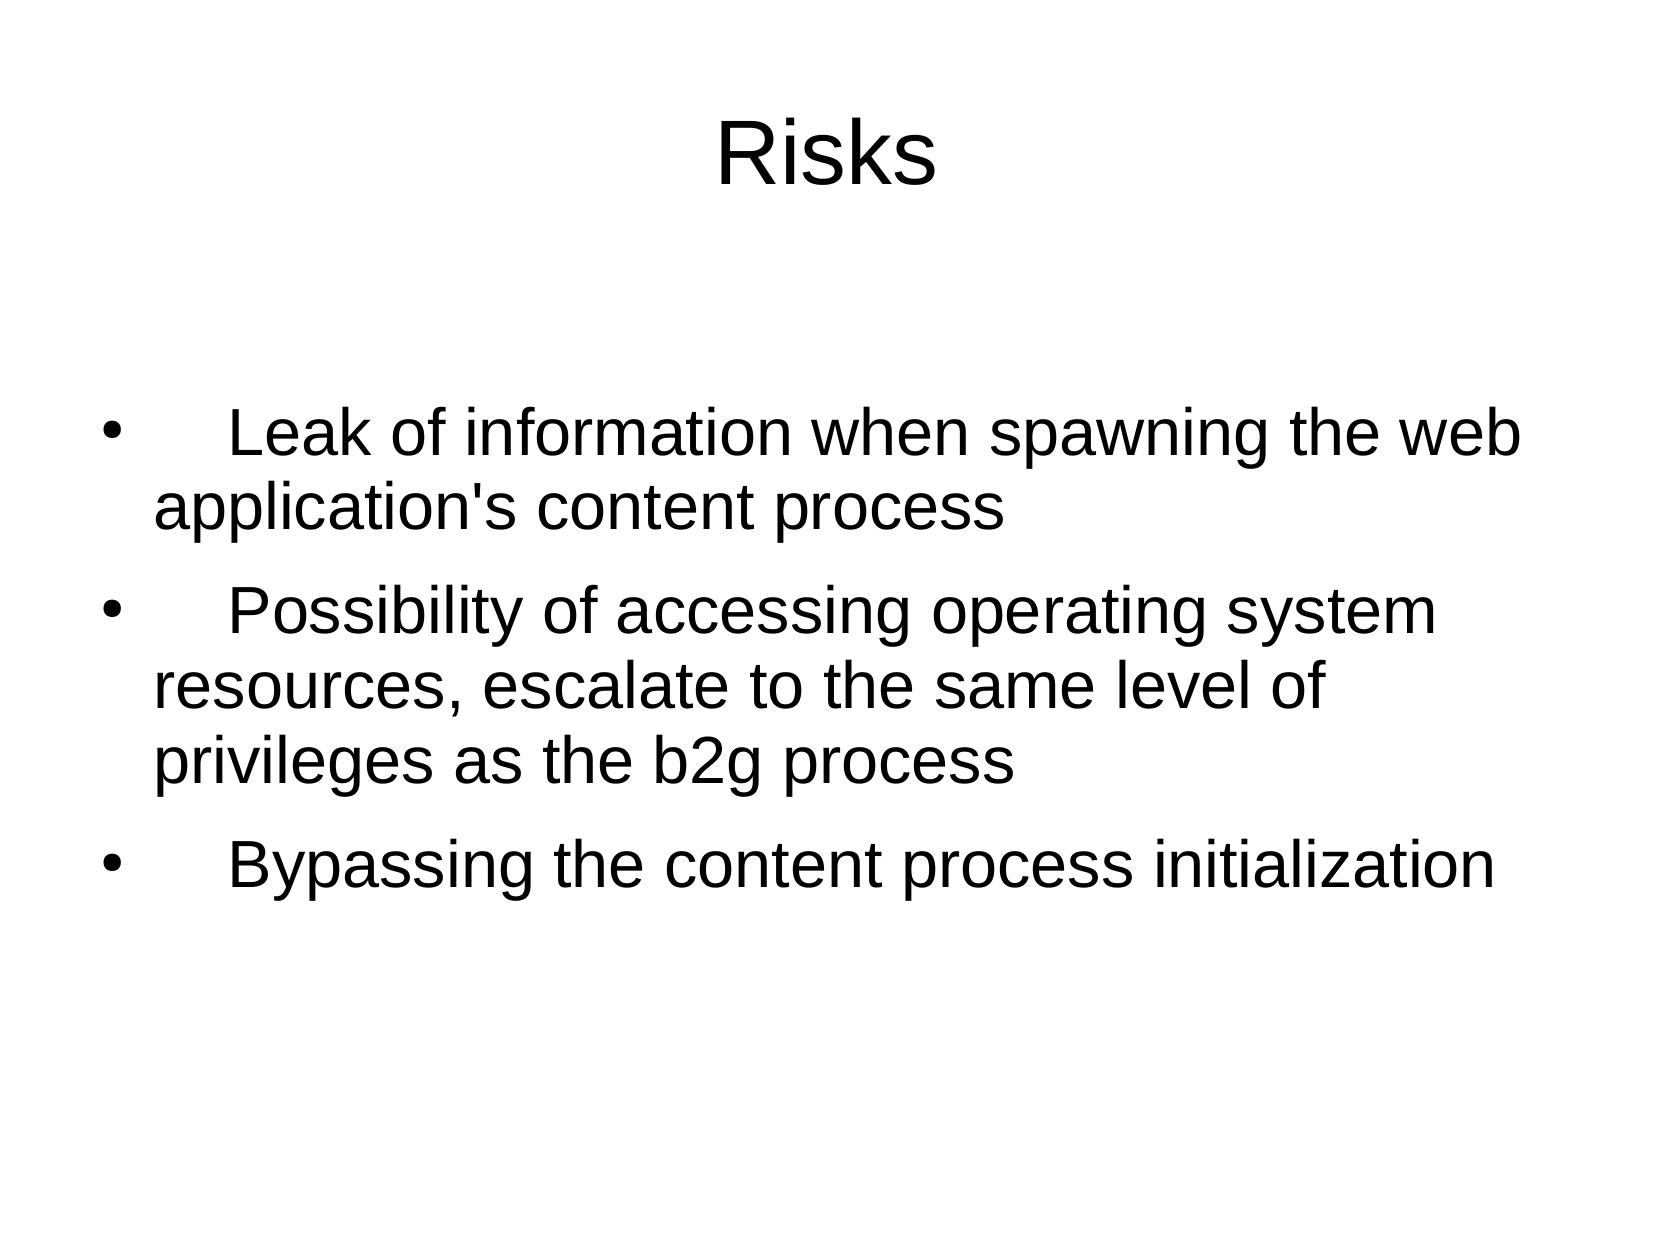

# Risks
 Leak of information when spawning the web application's content process
 Possibility of accessing operating system resources, escalate to the same level of privileges as the b2g process
 Bypassing the content process initialization